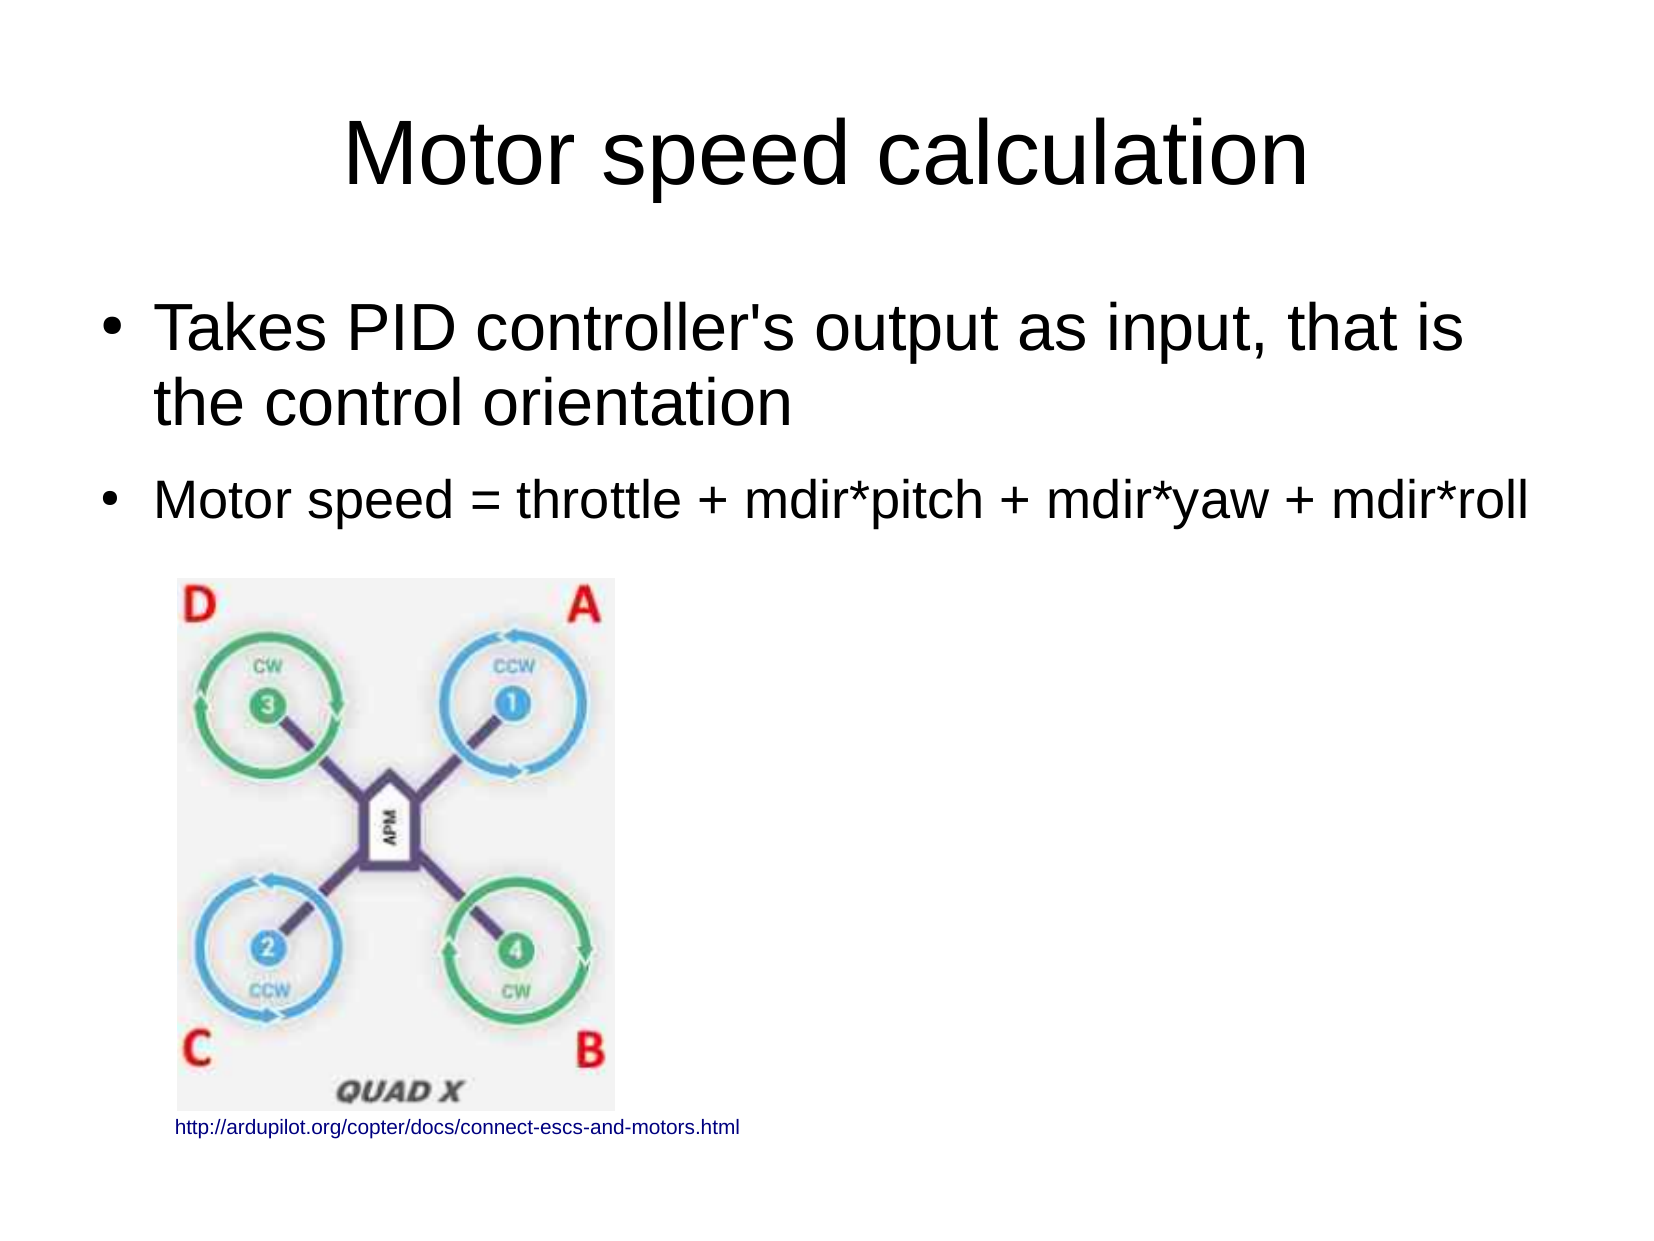

# Motor speed calculation
Takes PID controller's output as input, that is the control orientation
Motor speed = throttle + mdir*pitch + mdir*yaw + mdir*roll
http://ardupilot.org/copter/docs/connect-escs-and-motors.html